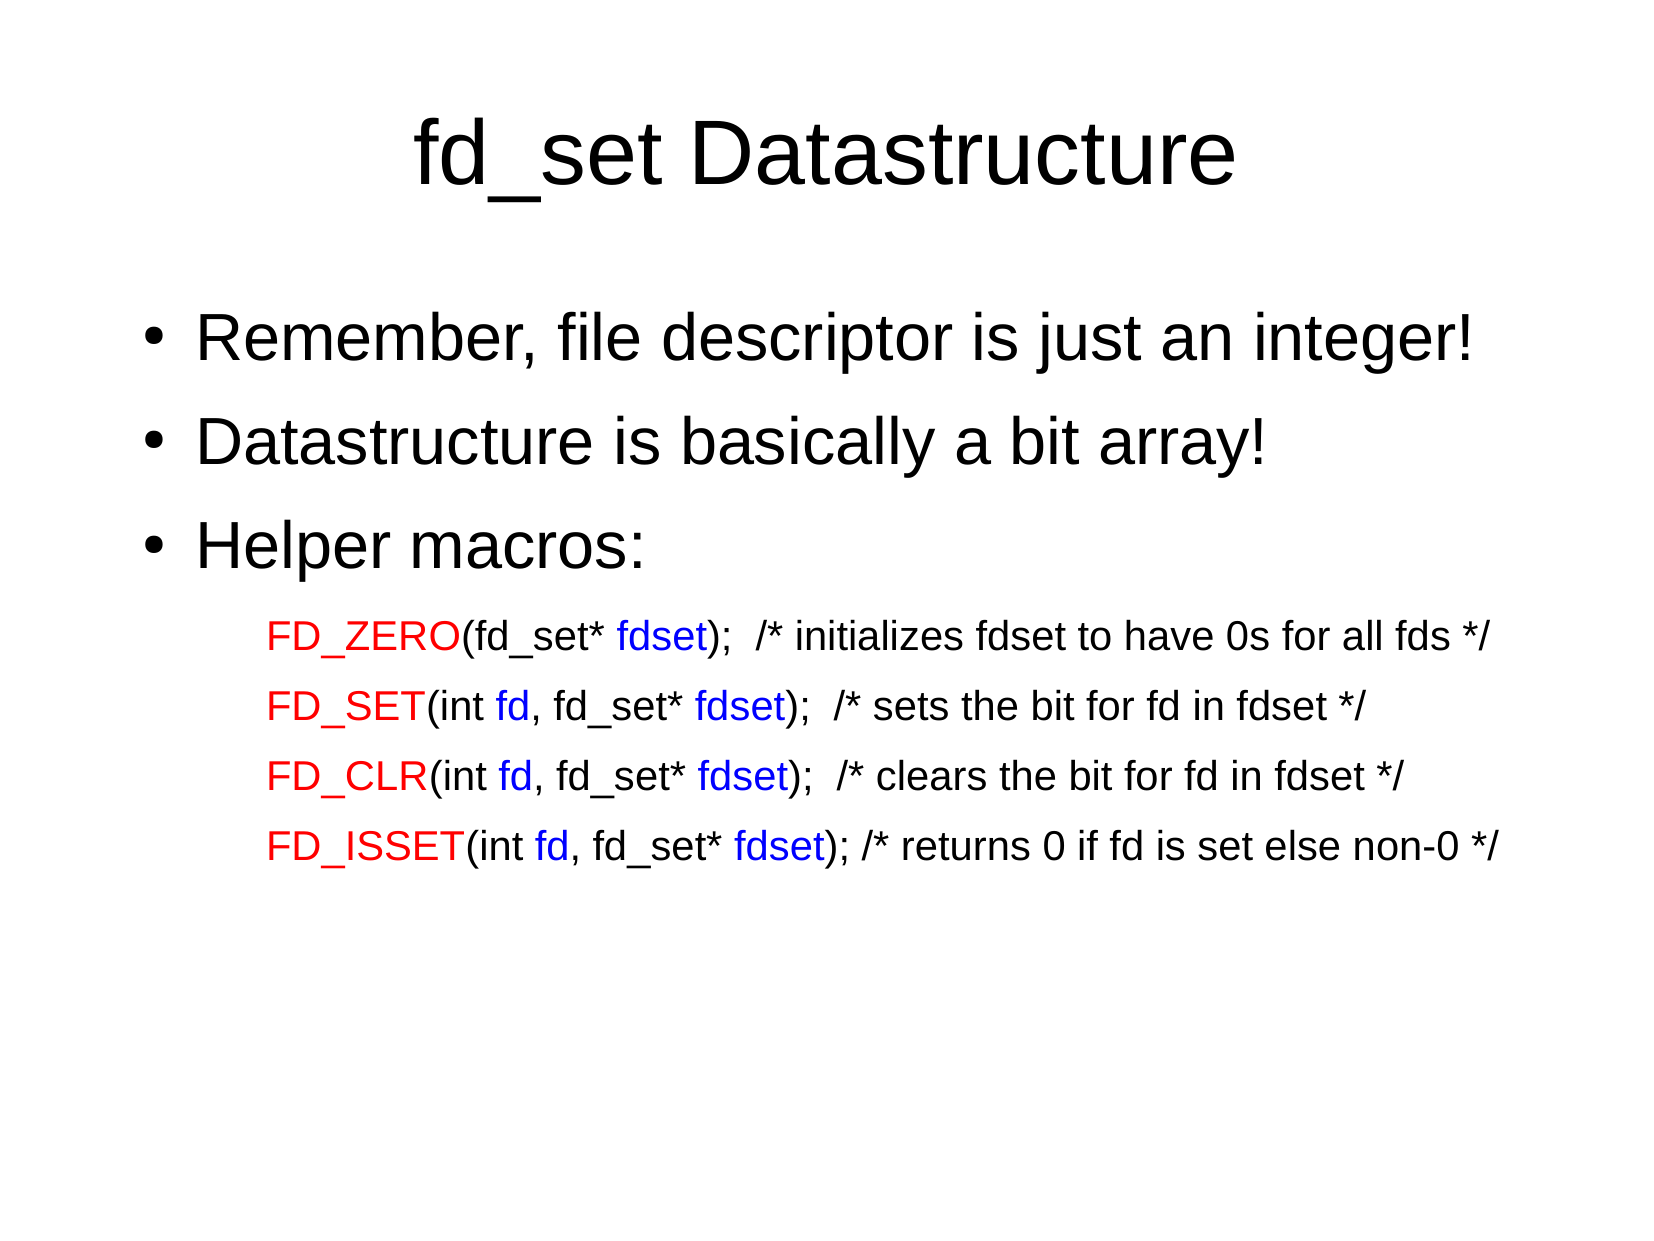

# fd_set Datastructure
Remember, file descriptor is just an integer!
Datastructure is basically a bit array!
Helper macros:
FD_ZERO(fd_set* fdset); /* initializes fdset to have 0s for all fds */
FD_SET(int fd, fd_set* fdset); /* sets the bit for fd in fdset */
FD_CLR(int fd, fd_set* fdset); /* clears the bit for fd in fdset */
FD_ISSET(int fd, fd_set* fdset); /* returns 0 if fd is set else non-0 */